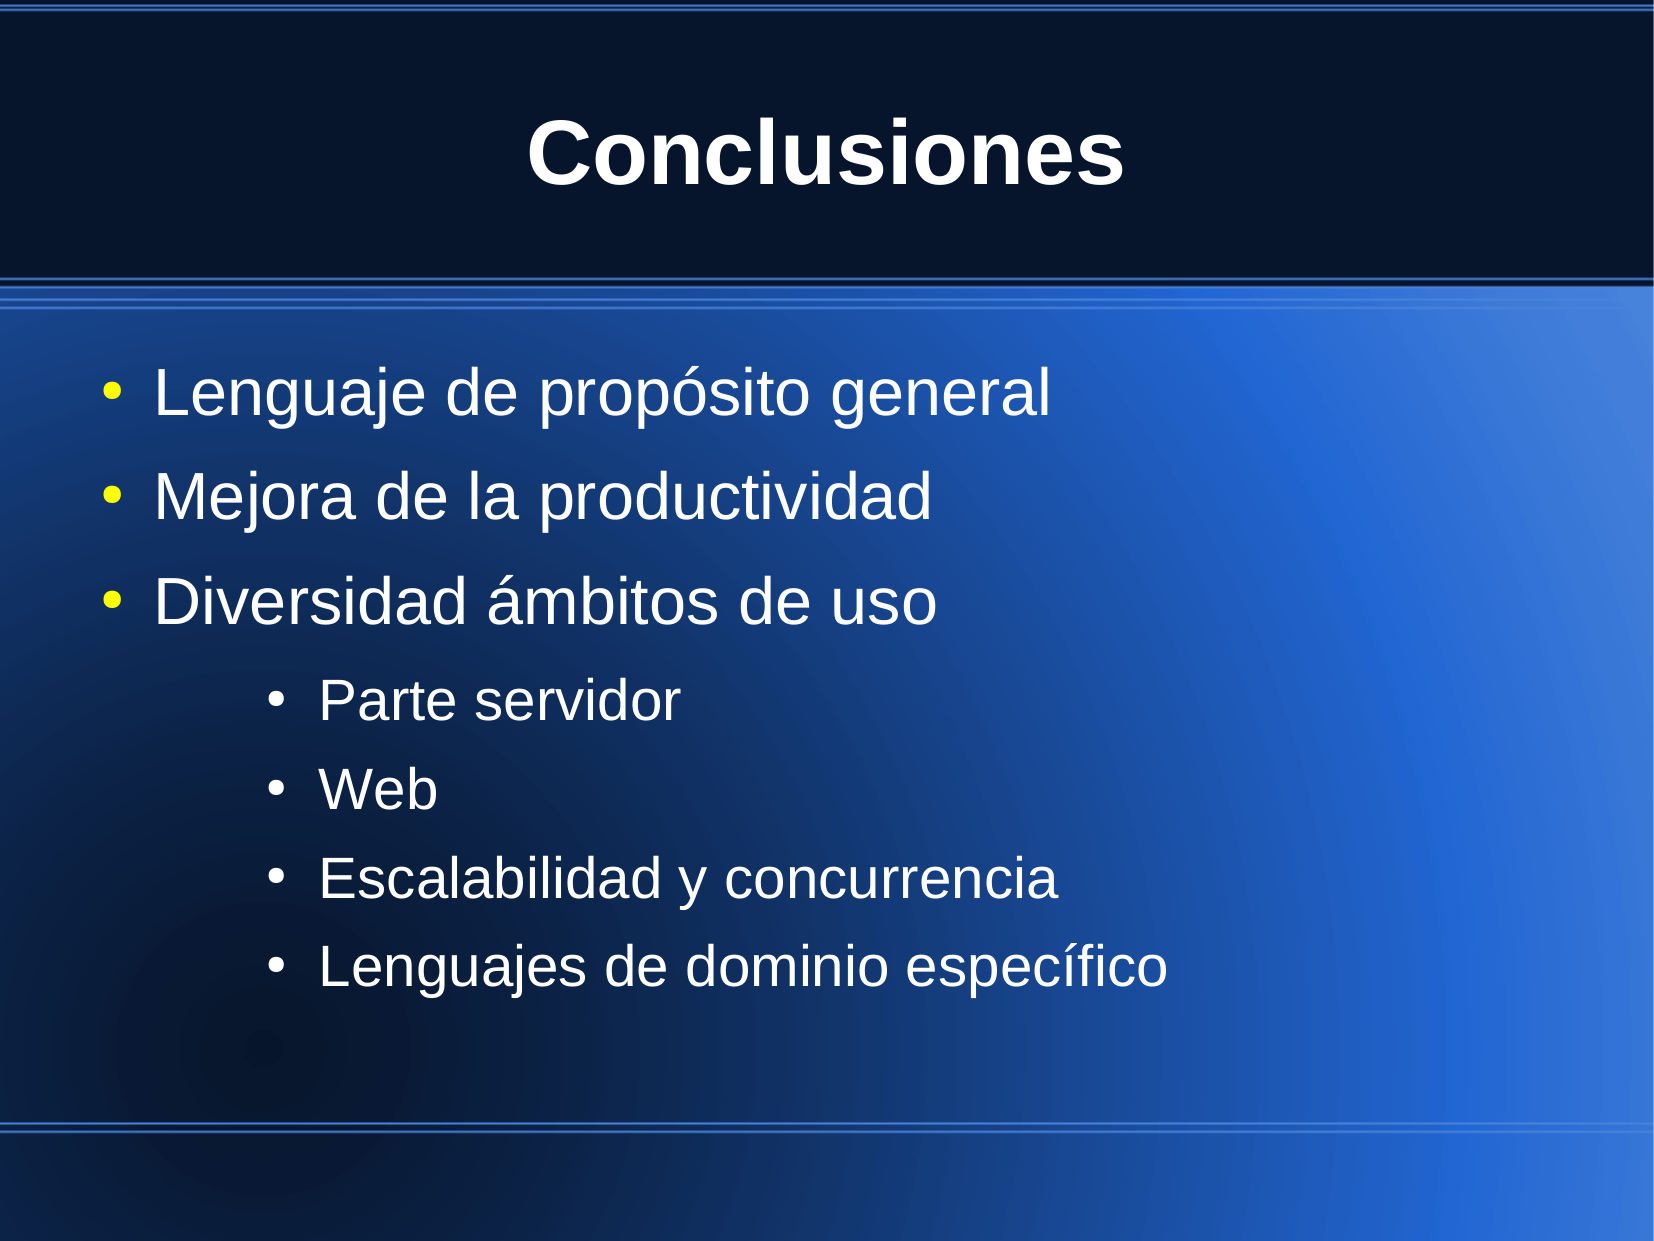

# Conclusiones
Lenguaje de propósito general
Mejora de la productividad
Diversidad ámbitos de uso
Parte servidor
Web
Escalabilidad y concurrencia
Lenguajes de dominio específico